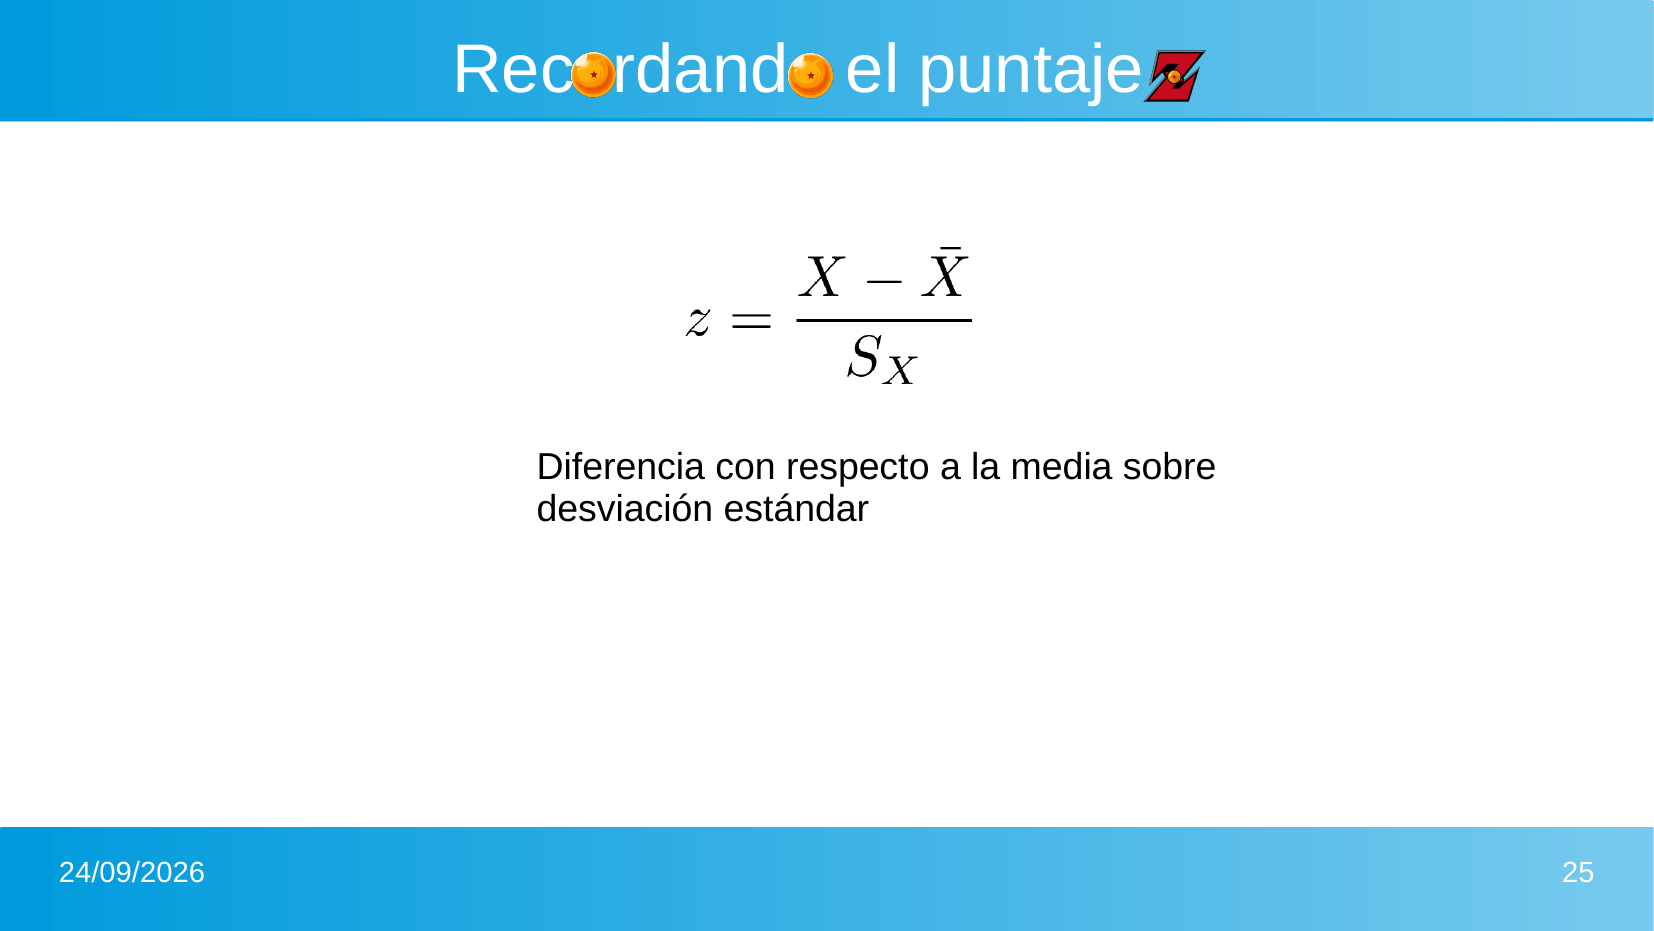

# Recordando el puntaje
Diferencia con respecto a la media sobre
desviación estándar
25